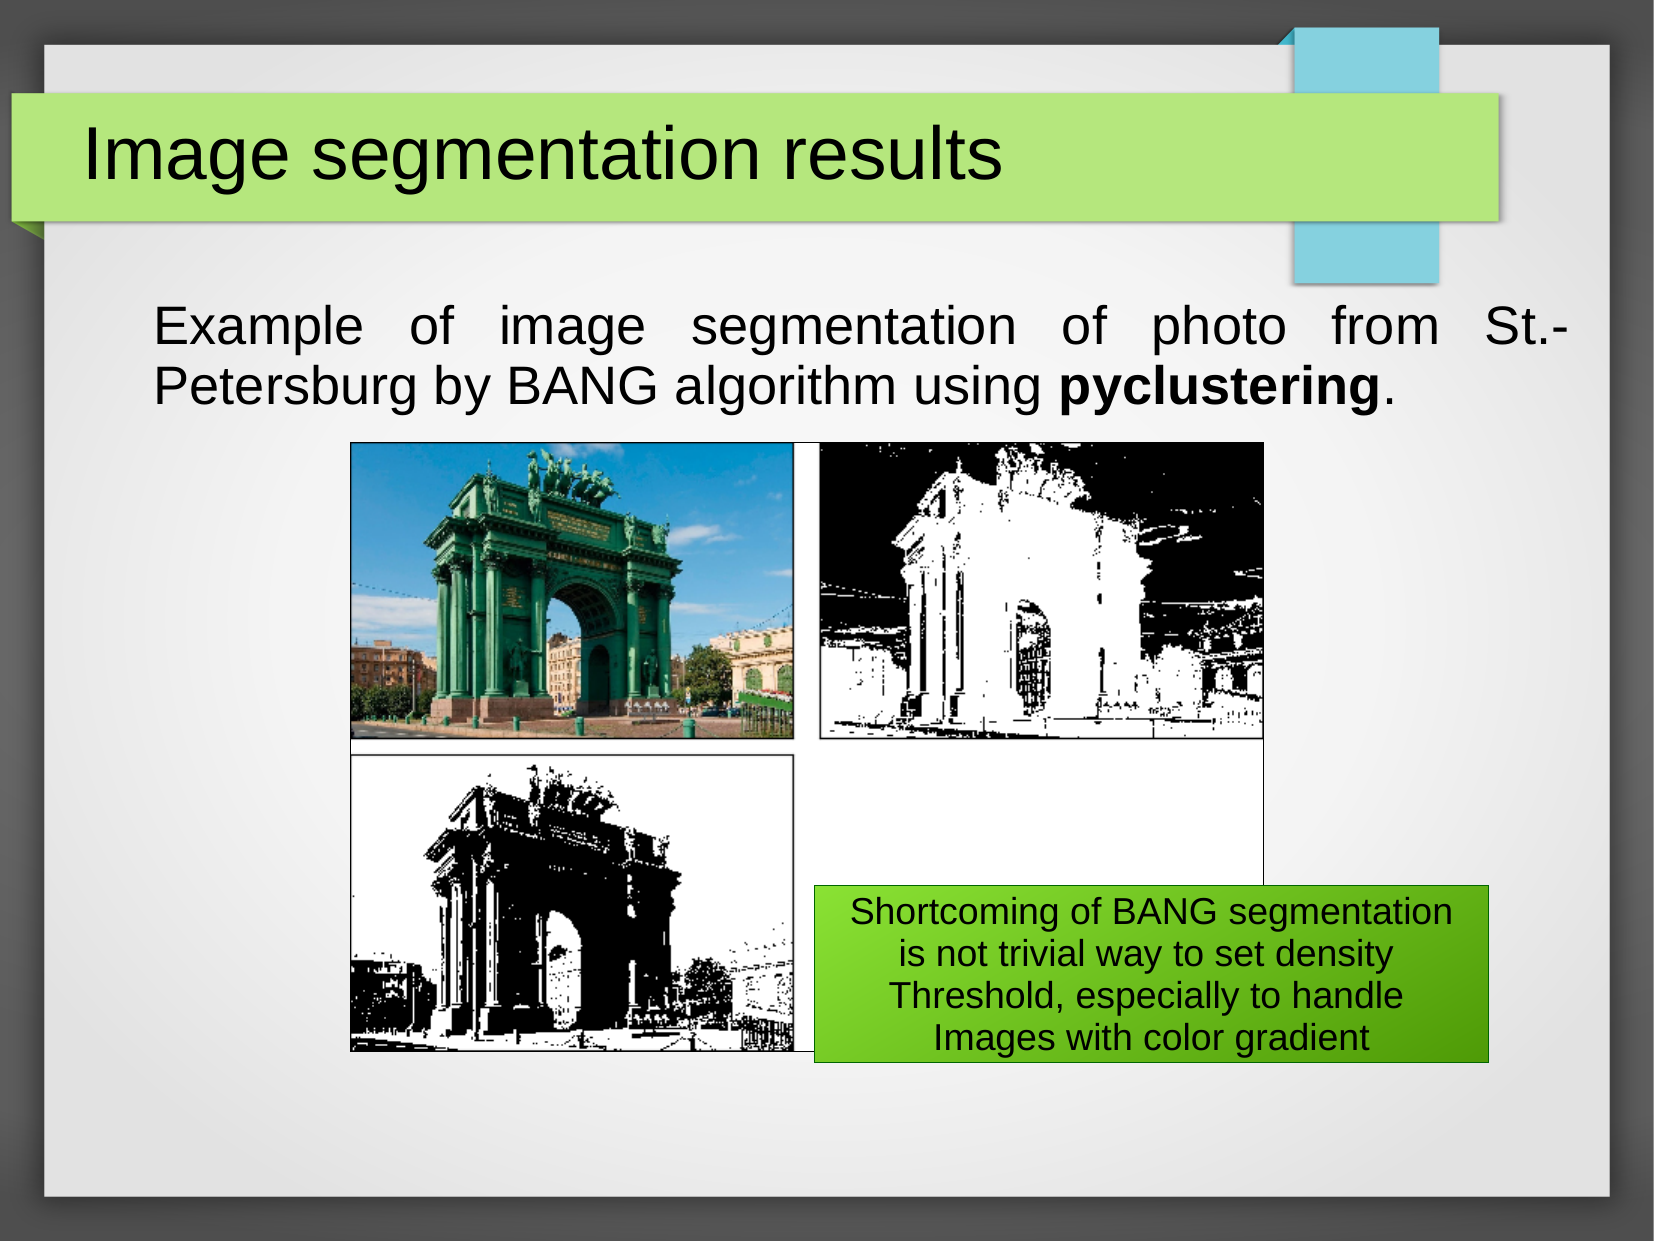

# Image segmentation results
Example of image segmentation of photo from St.-Petersburg by BANG algorithm using pyclustering.
Shortcoming of BANG segmentation
is not trivial way to set density
Threshold, especially to handle
Images with color gradient